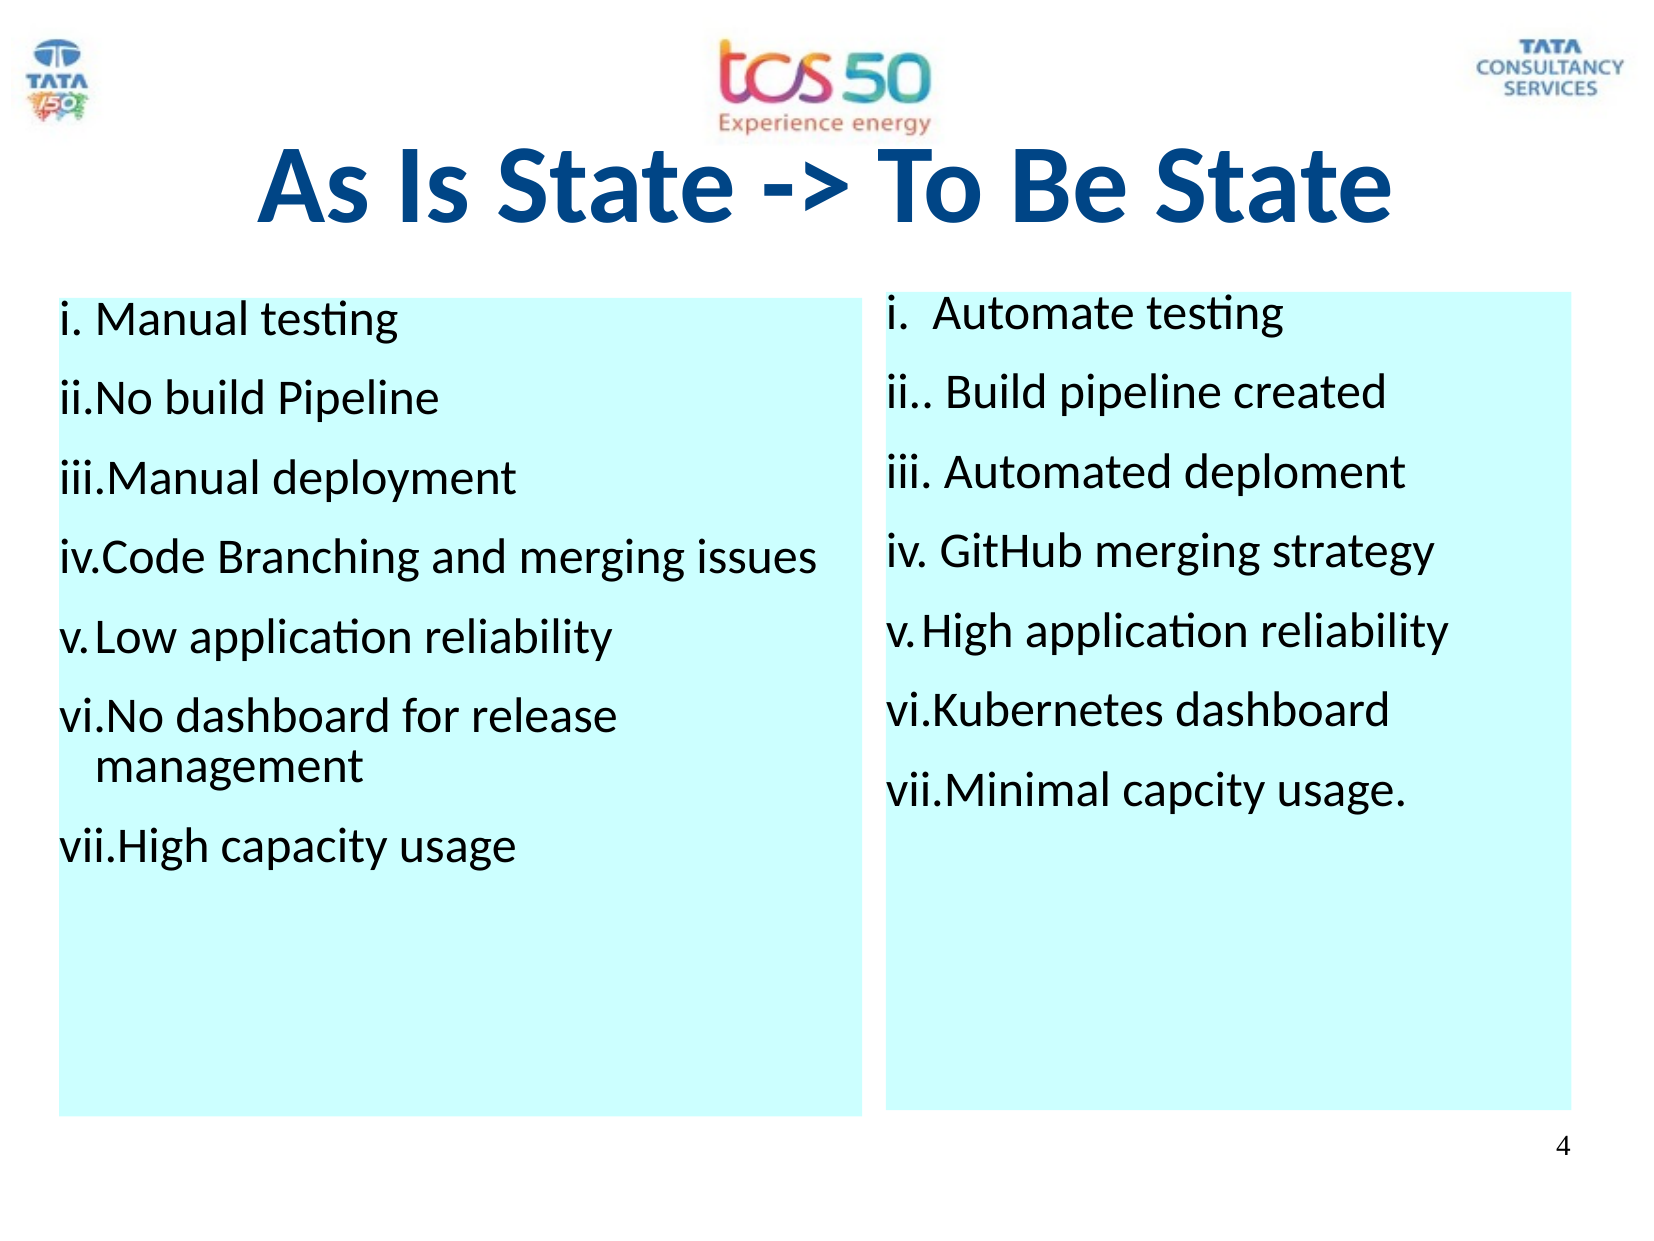

# As Is State -> To Be State
 Automate testing
. Build pipeline created
 Automated deploment
 GitHub merging strategy
High application reliability
Kubernetes dashboard
Minimal capcity usage.
Manual testing
No build Pipeline
Manual deployment
Code Branching and merging issues
Low application reliability
No dashboard for release management
High capacity usage
4